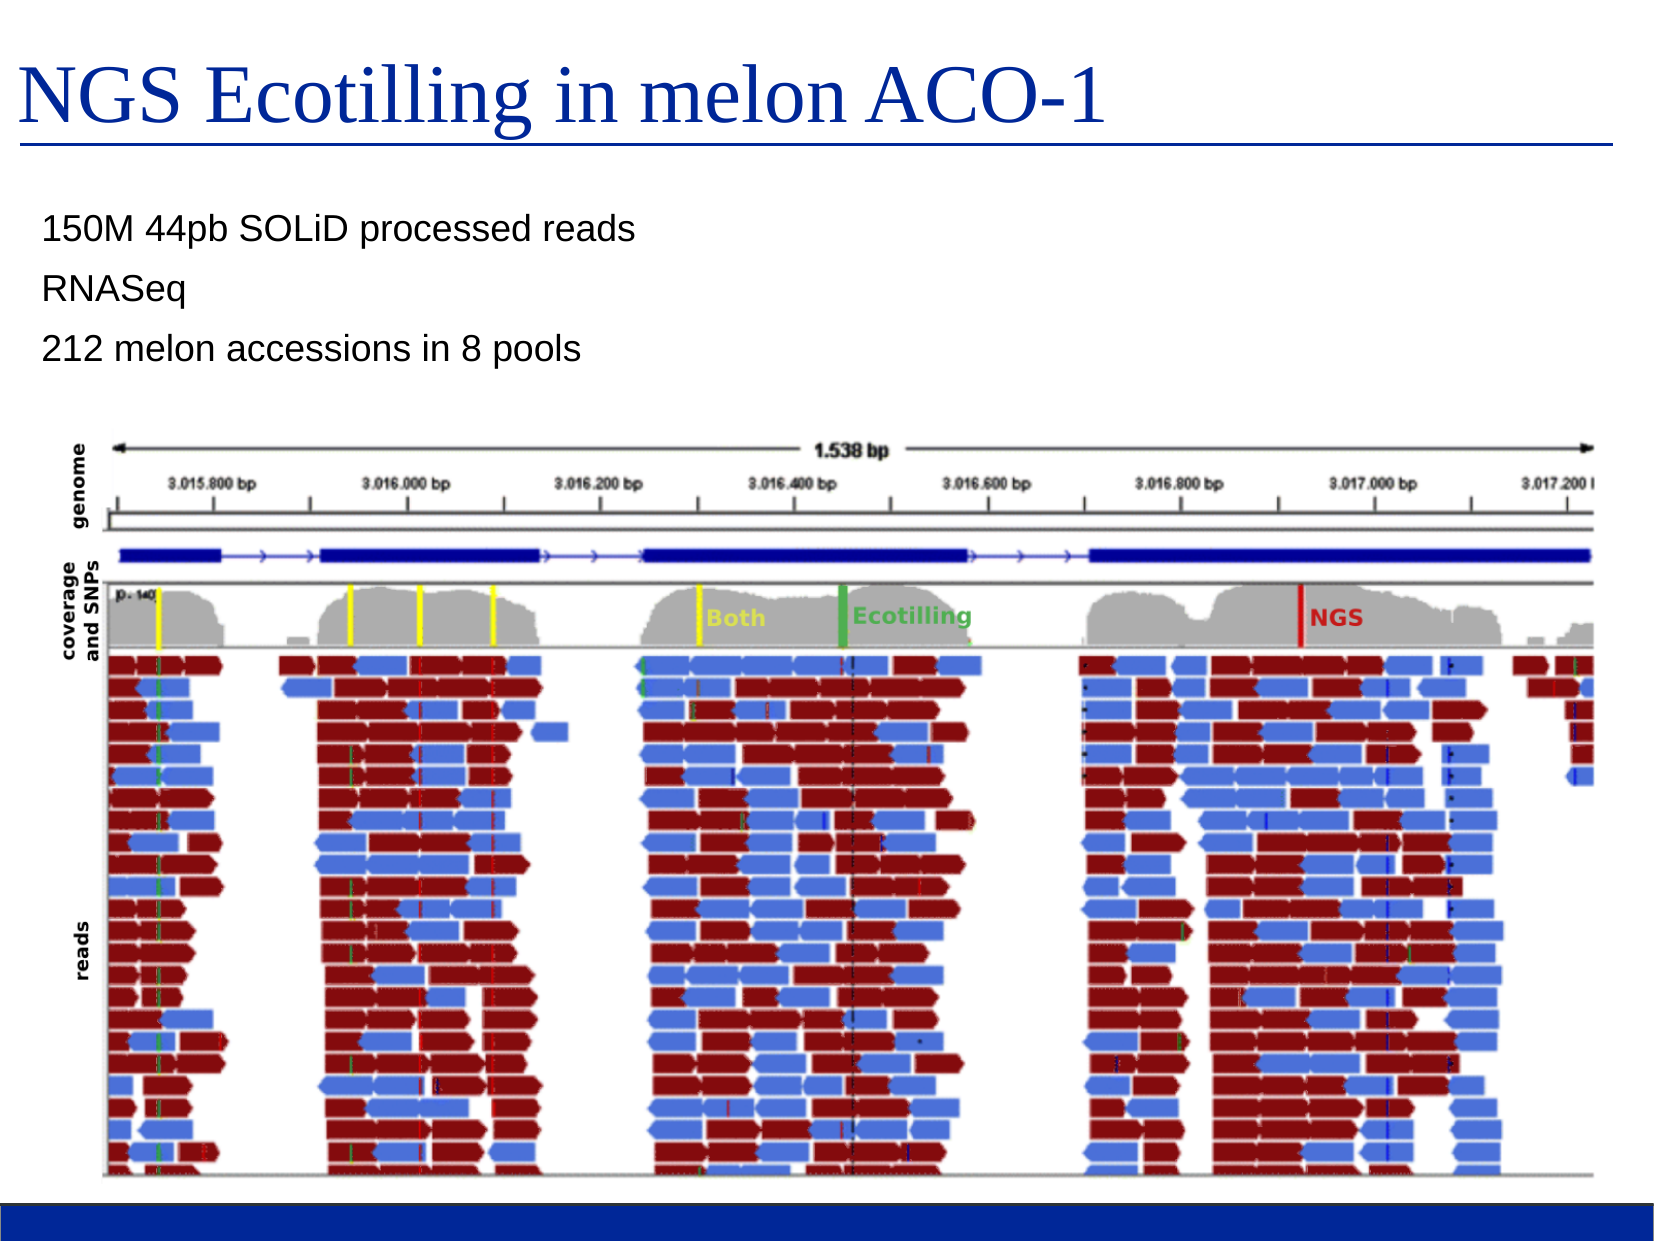

# NGS Ecotilling in melon ACO-1
150M 44pb SOLiD processed reads
RNASeq
212 melon accessions in 8 pools